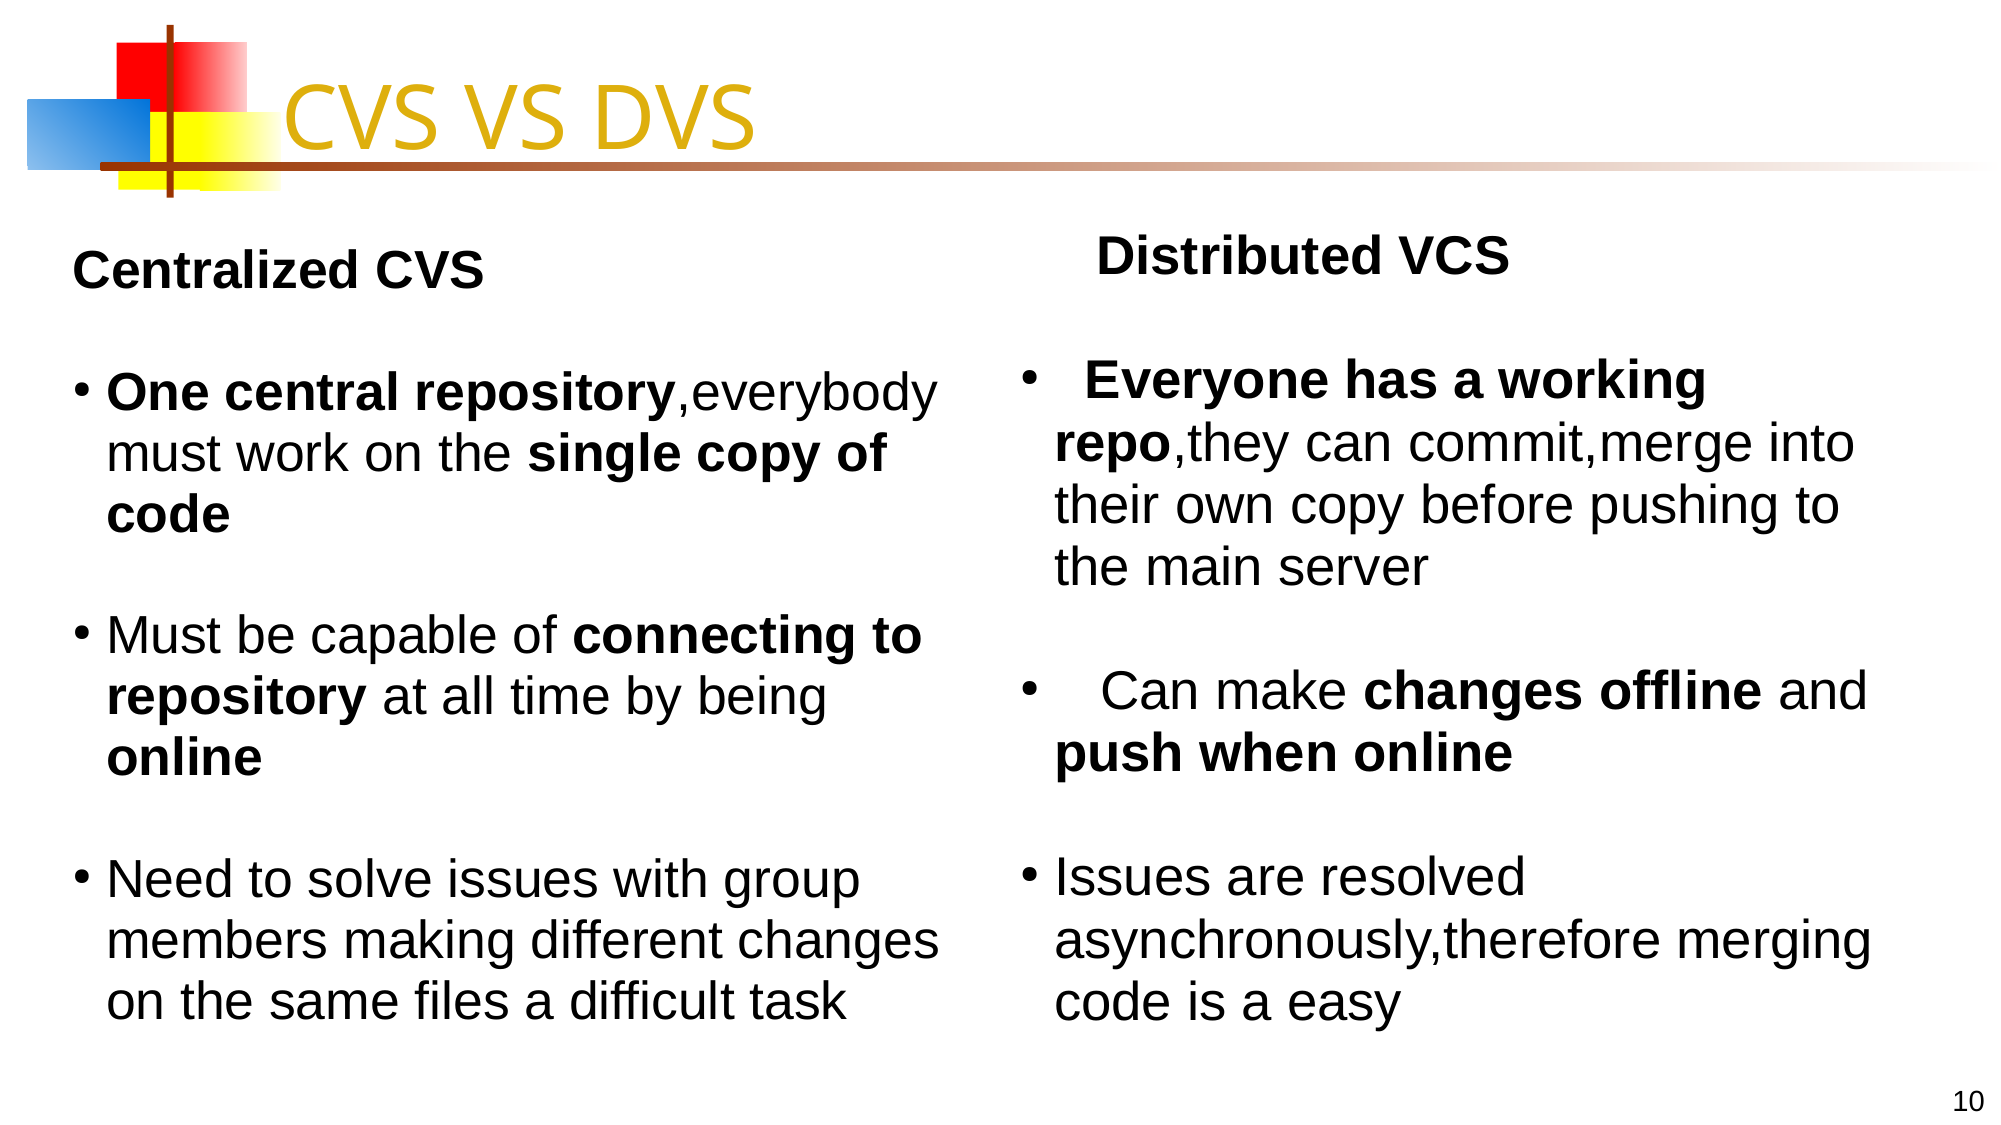

# CVS VS DVS
 Distributed VCS
 Everyone has a working repo,they can commit,merge into their own copy before pushing to the main server
 Can make changes offline and push when online
Issues are resolved asynchronously,therefore merging code is a easy
Centralized CVS
One central repository,everybody must work on the single copy of code
Must be capable of connecting to repository at all time by being online
Need to solve issues with group members making different changes on the same files a difficult task